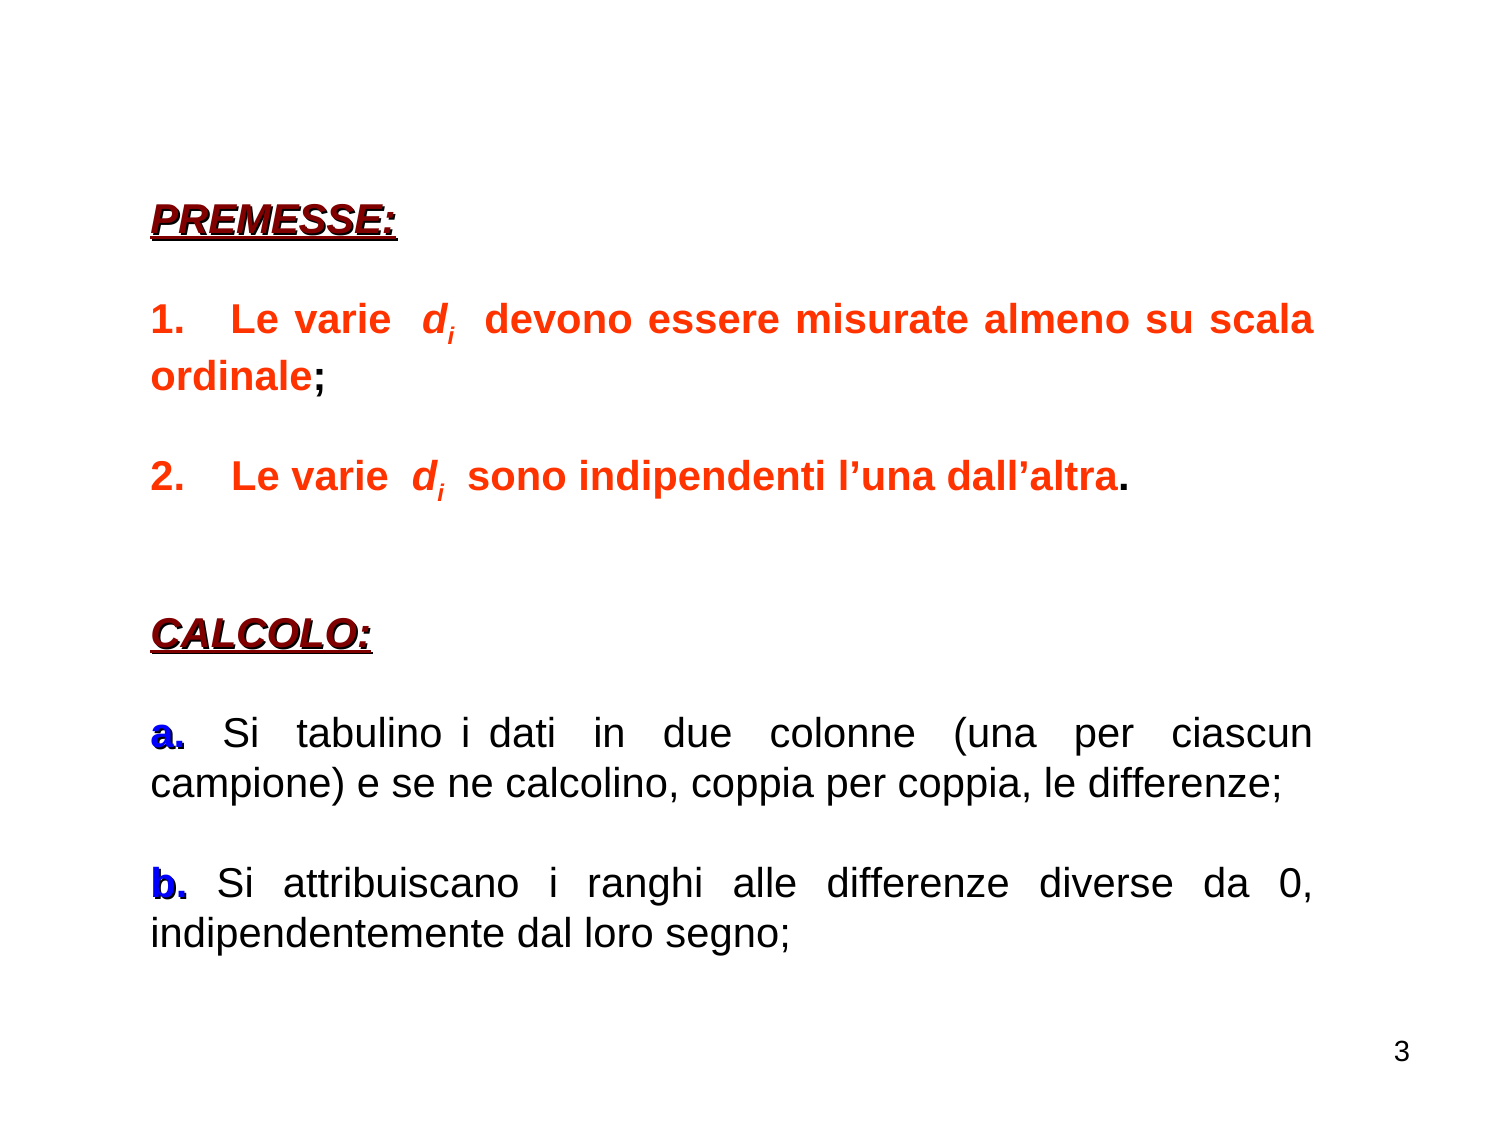

PREMESSE:
1. Le varie di devono essere misurate almeno su scala ordinale;
2. Le varie di sono indipendenti l’una dall’altra.
CALCOLO:
a. Si tabulino i dati in due colonne (una per ciascun campione) e se ne calcolino, coppia per coppia, le differenze;
b. Si attribuiscano i ranghi alle differenze diverse da 0, indipendentemente dal loro segno;